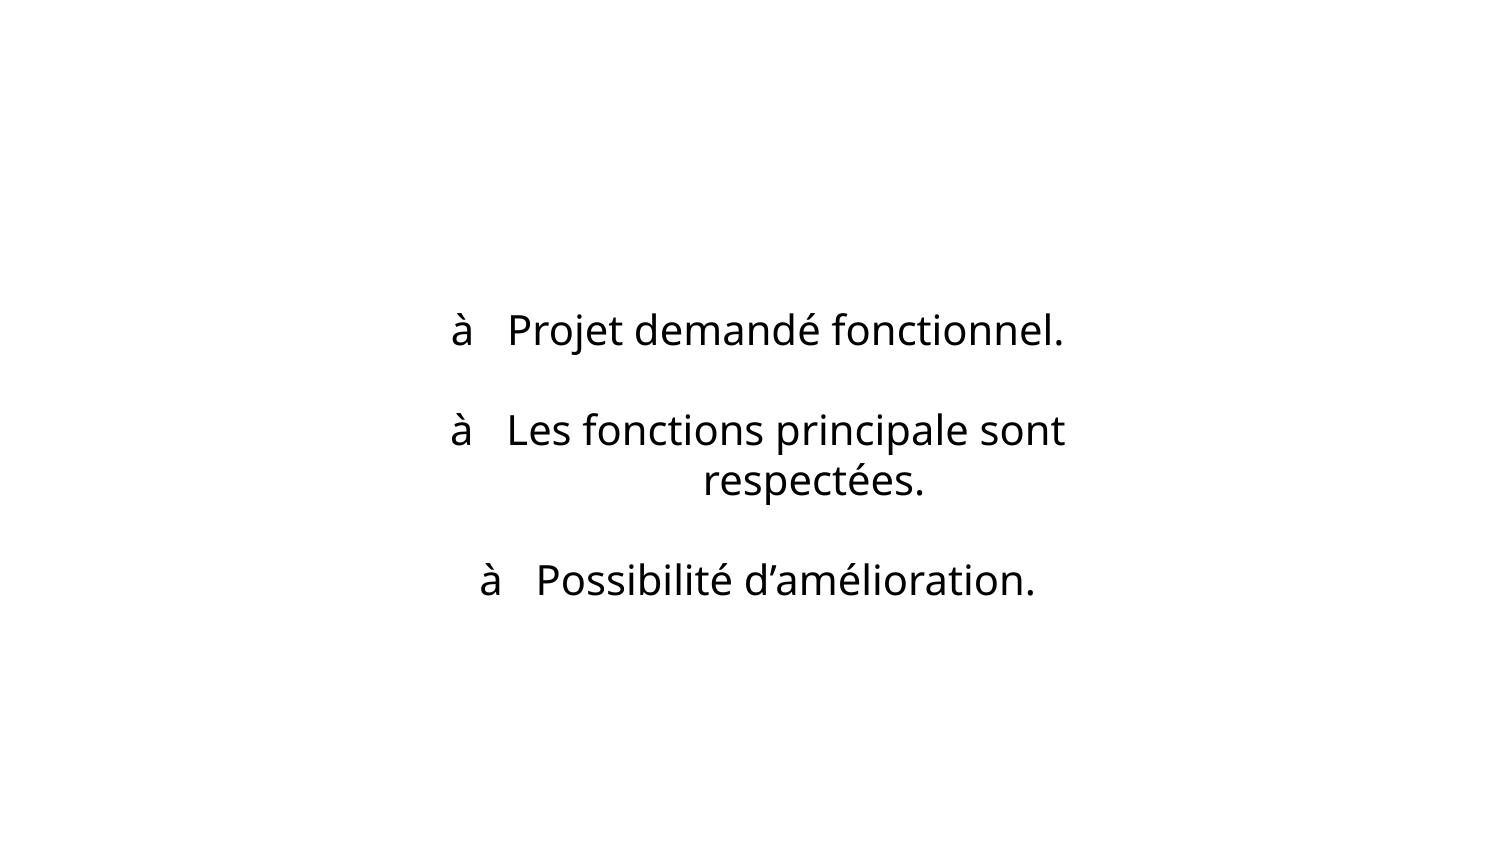

VI. Conclusion
Projet demandé fonctionnel.
Les fonctions principale sont respectées.
Possibilité d’amélioration.